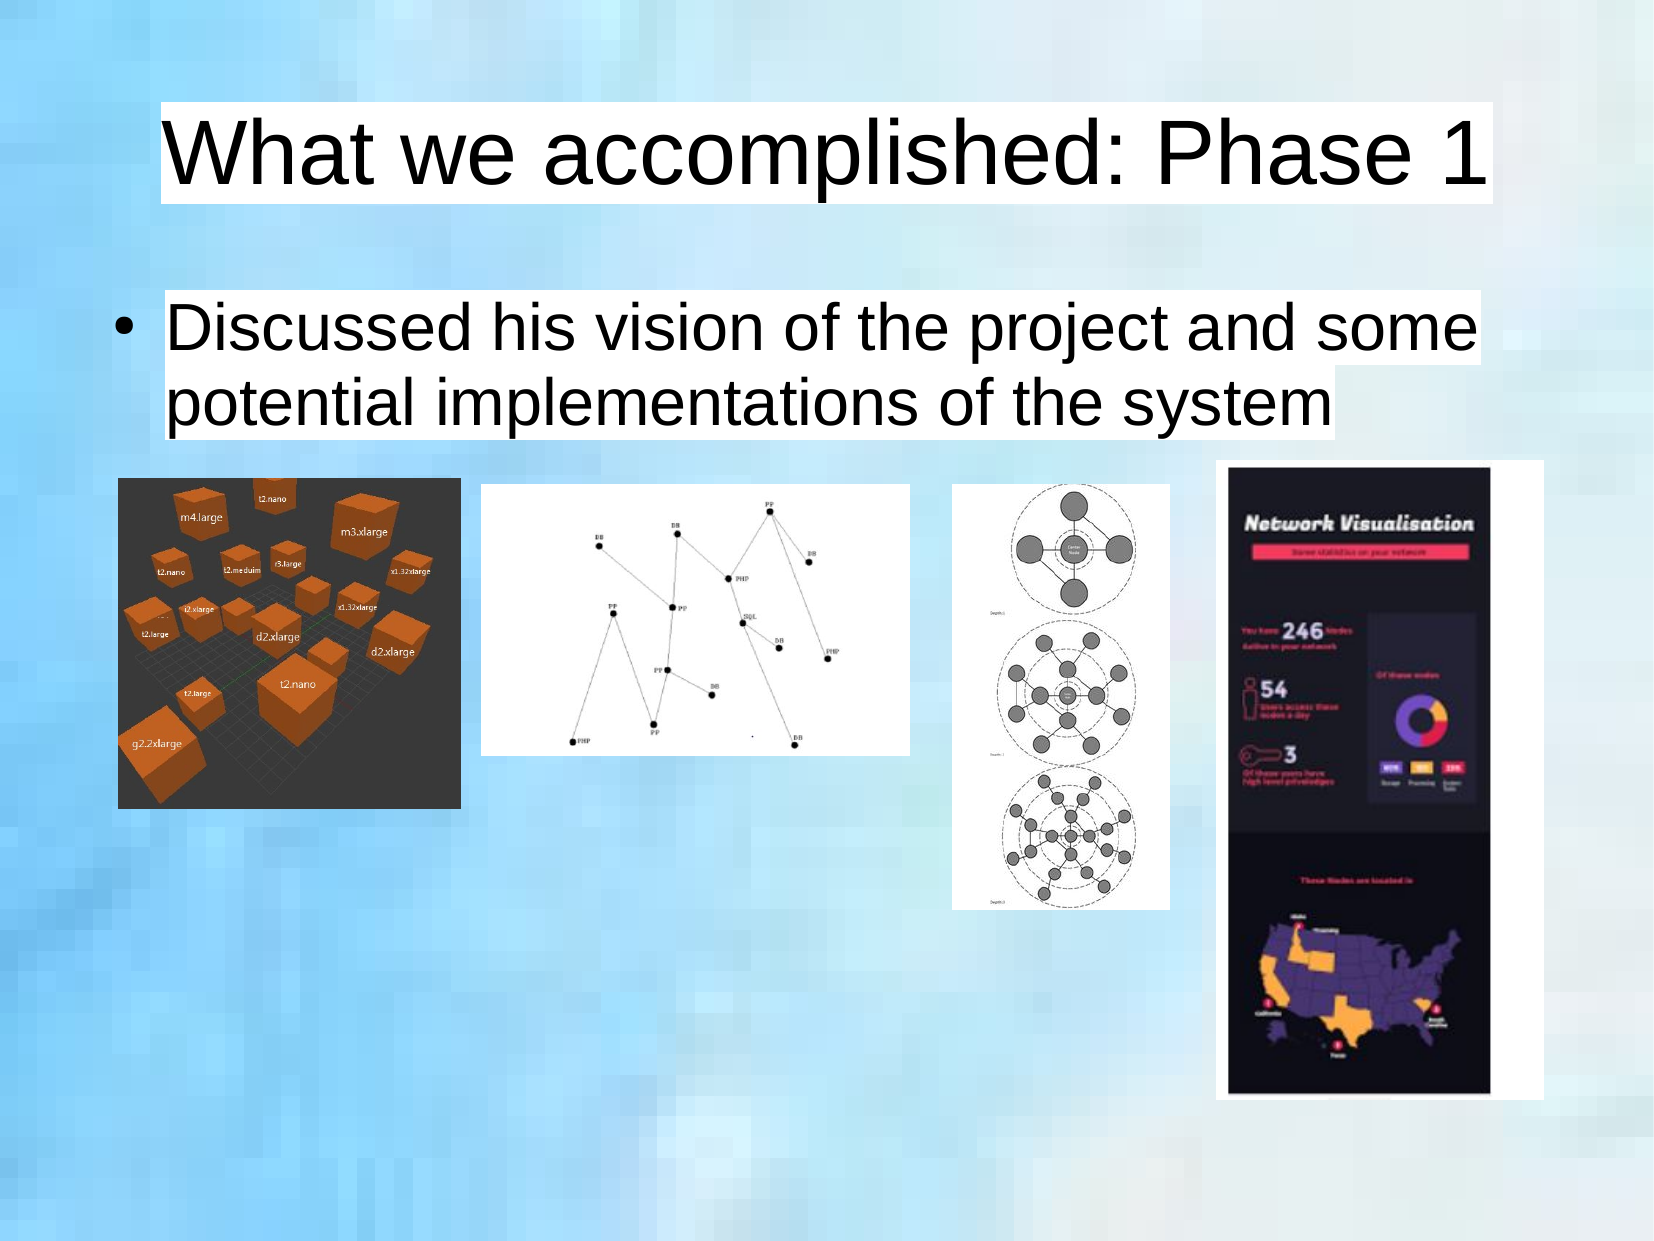

# What we accomplished: Phase 1
Discussed his vision of the project and some potential implementations of the system